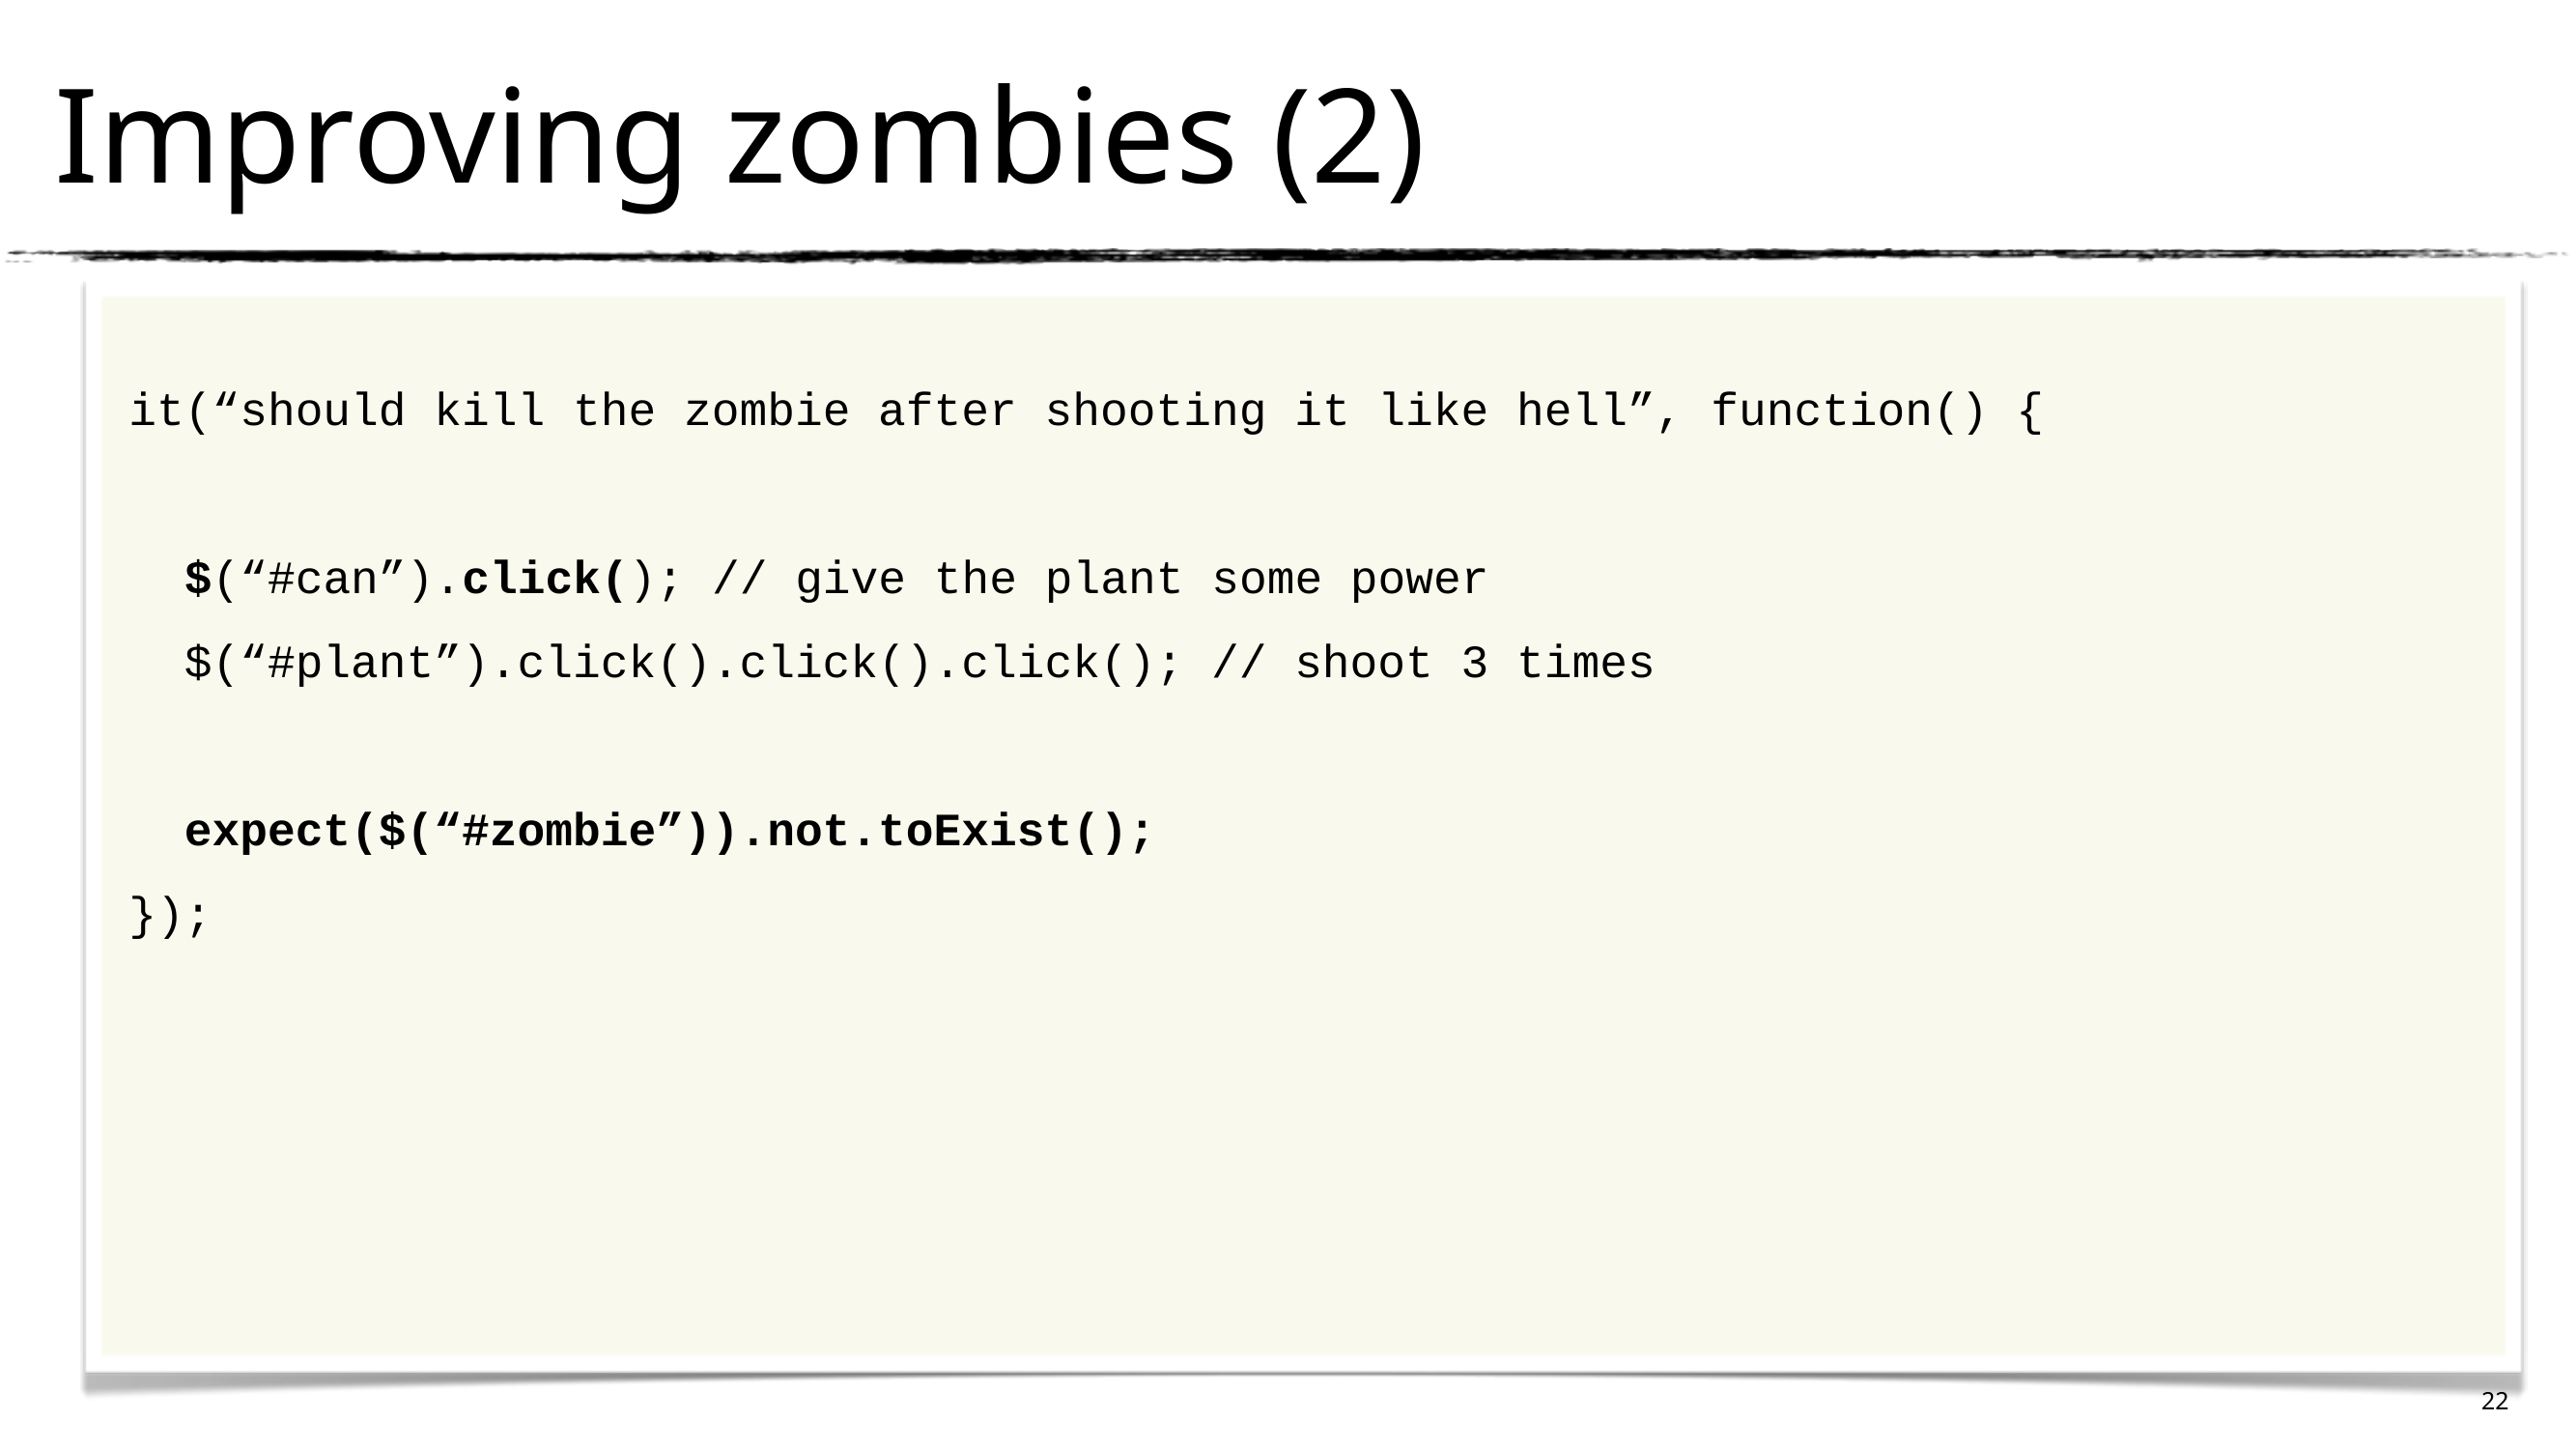

# Improving zombies (2)
it(“should kill the zombie after shooting it like hell”, function() {
 $(“#can”).click(); // give the plant some power
 $(“#plant”).click().click().click(); // shoot 3 times
 expect($(“#zombie”)).not.toExist();
});